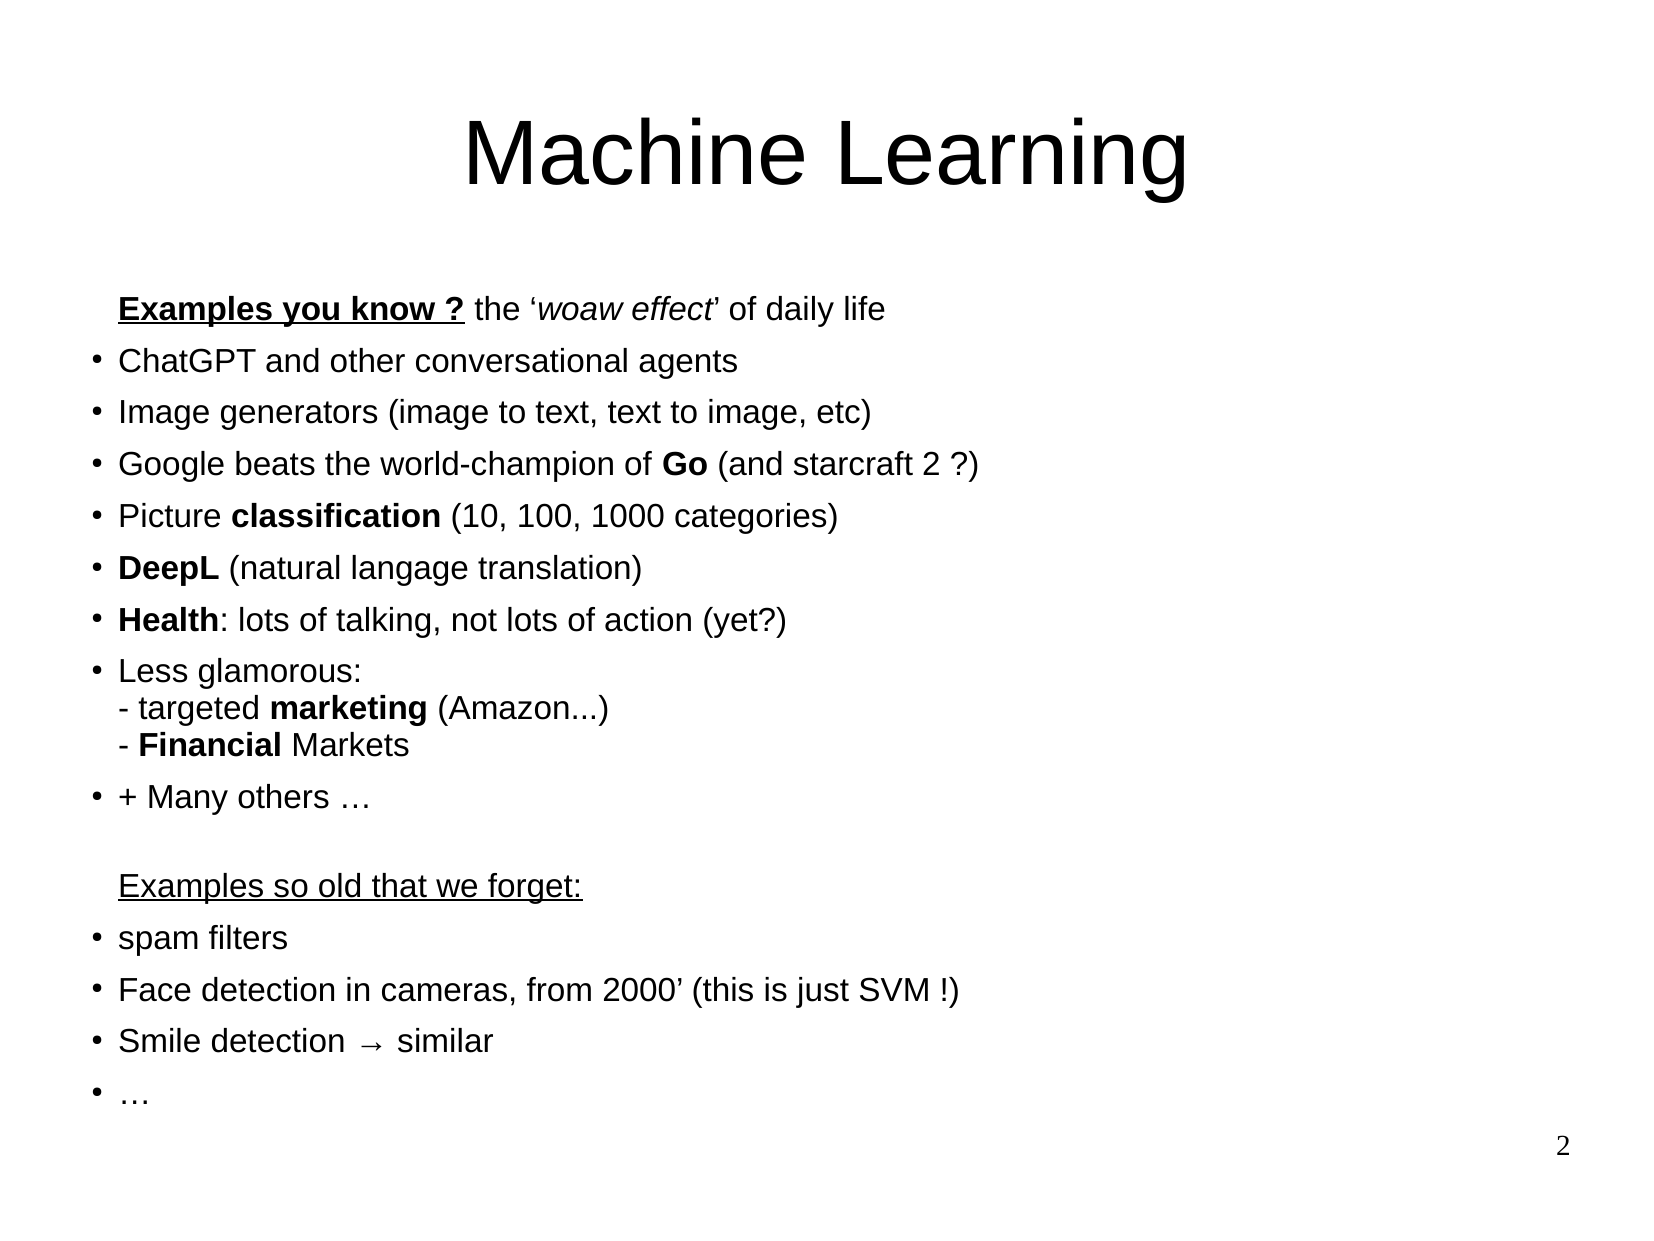

# Machine Learning
Examples you know ? the ‘woaw effect’ of daily life
ChatGPT and other conversational agents
Image generators (image to text, text to image, etc)
Google beats the world-champion of Go (and starcraft 2 ?)
Picture classification (10, 100, 1000 categories)
DeepL (natural langage translation)
Health: lots of talking, not lots of action (yet?)
Less glamorous:
- targeted marketing (Amazon...)
- Financial Markets
+ Many others …
Examples so old that we forget:
spam filters
Face detection in cameras, from 2000’ (this is just SVM !)
Smile detection → similar
…
2